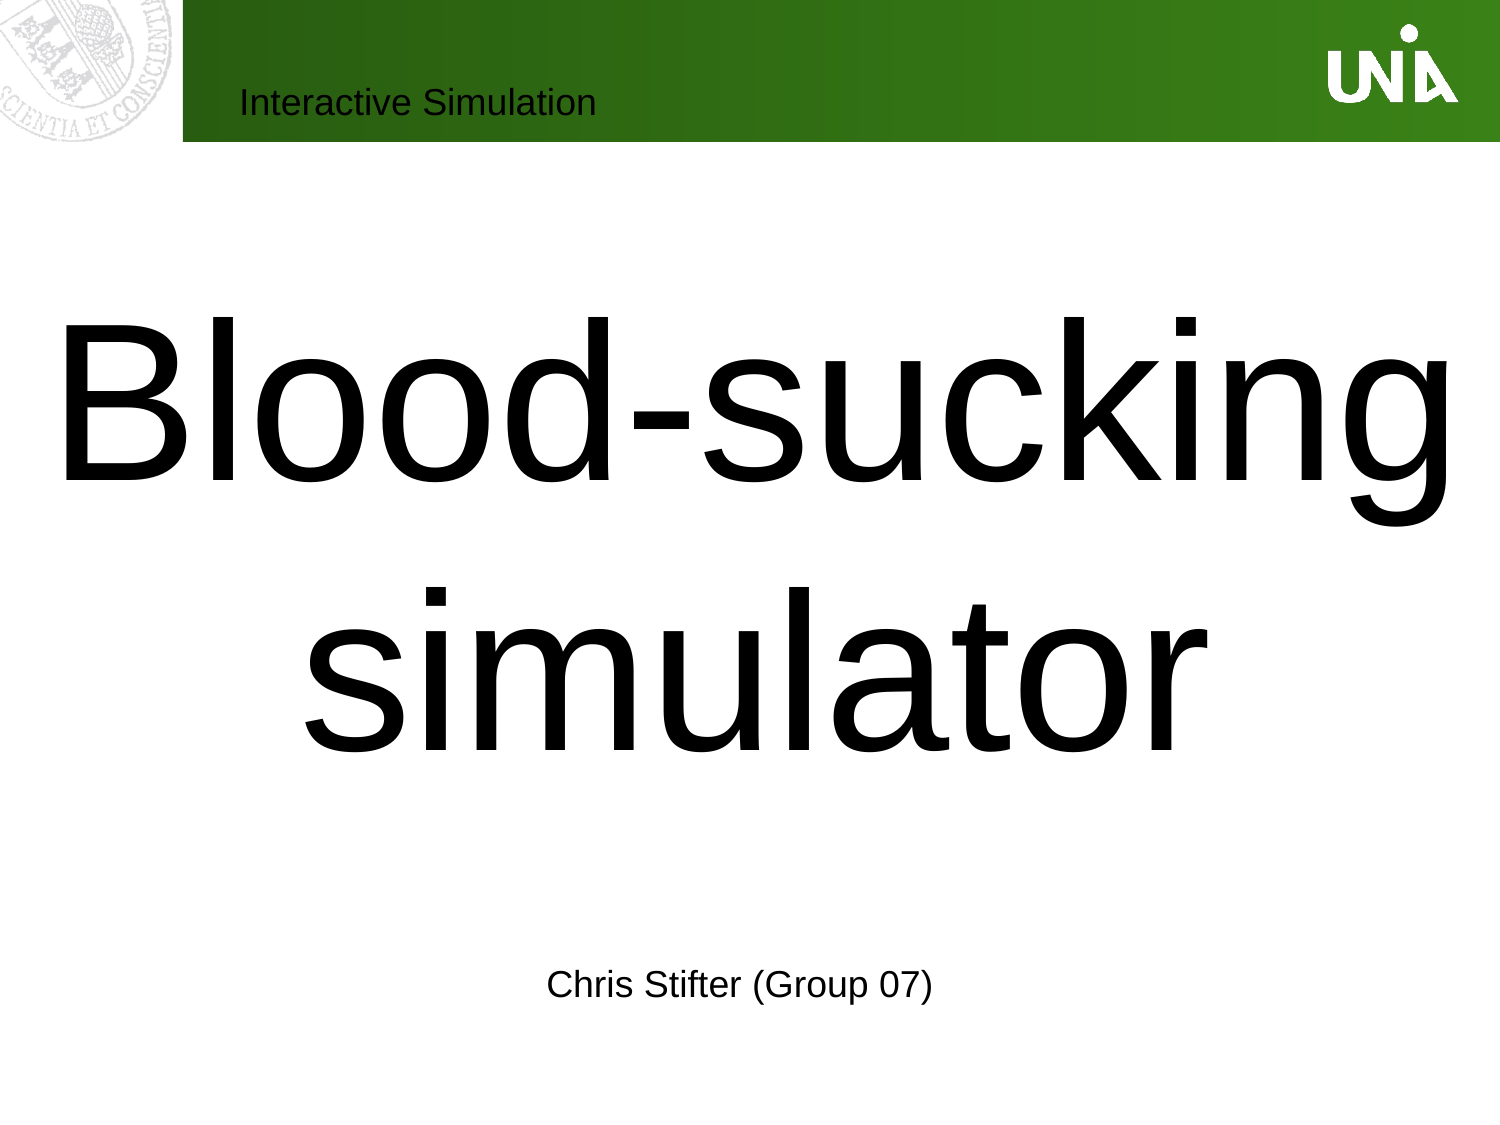

Interactive Simulation
Blood-sucking simulator
Chris Stifter (Group 07)